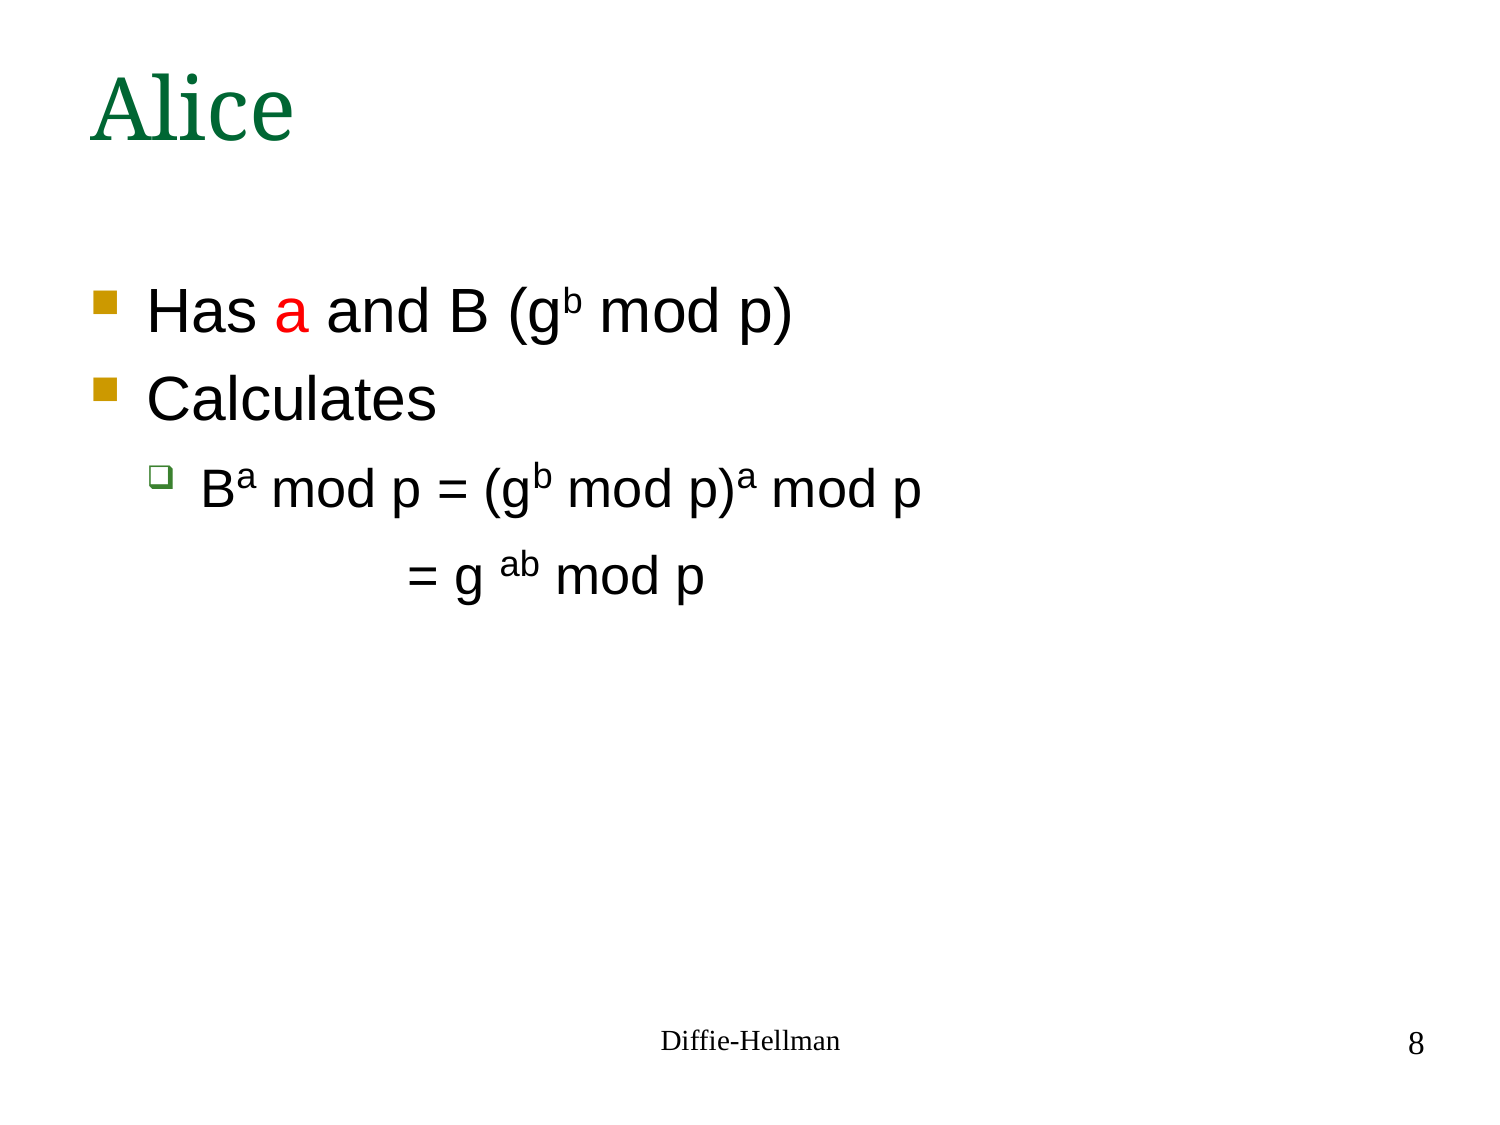

# Alice
Has a and B (gb mod p)
Calculates
Ba mod p = (gb mod p)a mod p
			 = g ab mod p
Diffie-Hellman
8